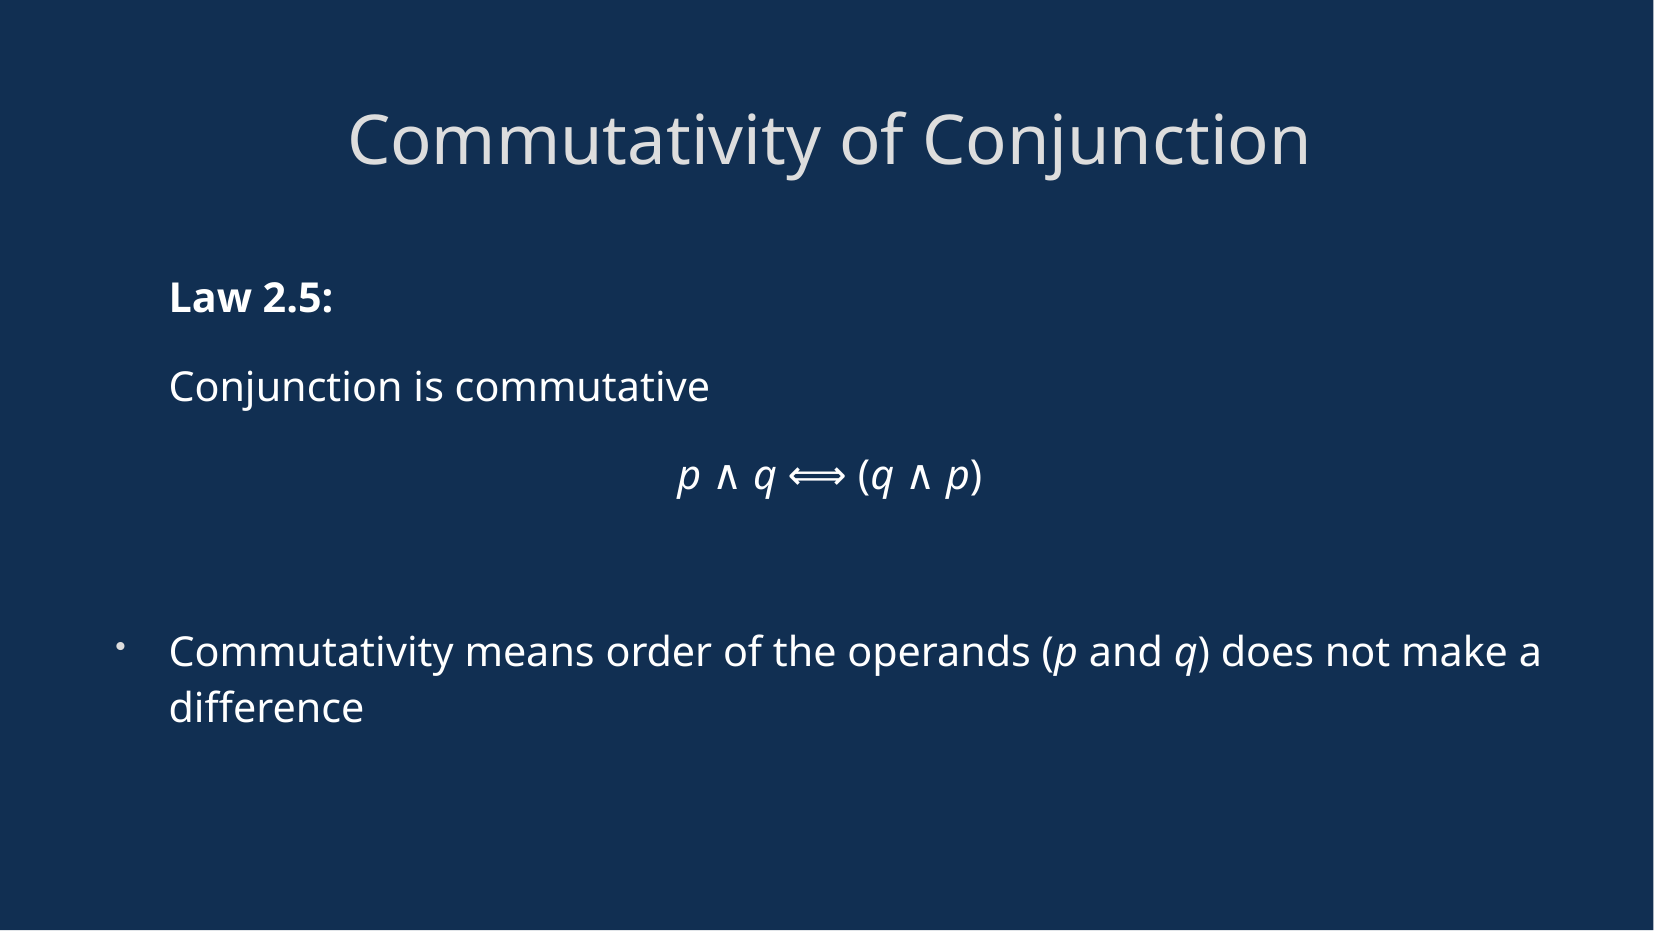

# Commutativity of Conjunction
Law 2.5:
Conjunction is commutative
p ∧ q ⟺ (q ∧ p)
Commutativity means order of the operands (p and q) does not make a difference